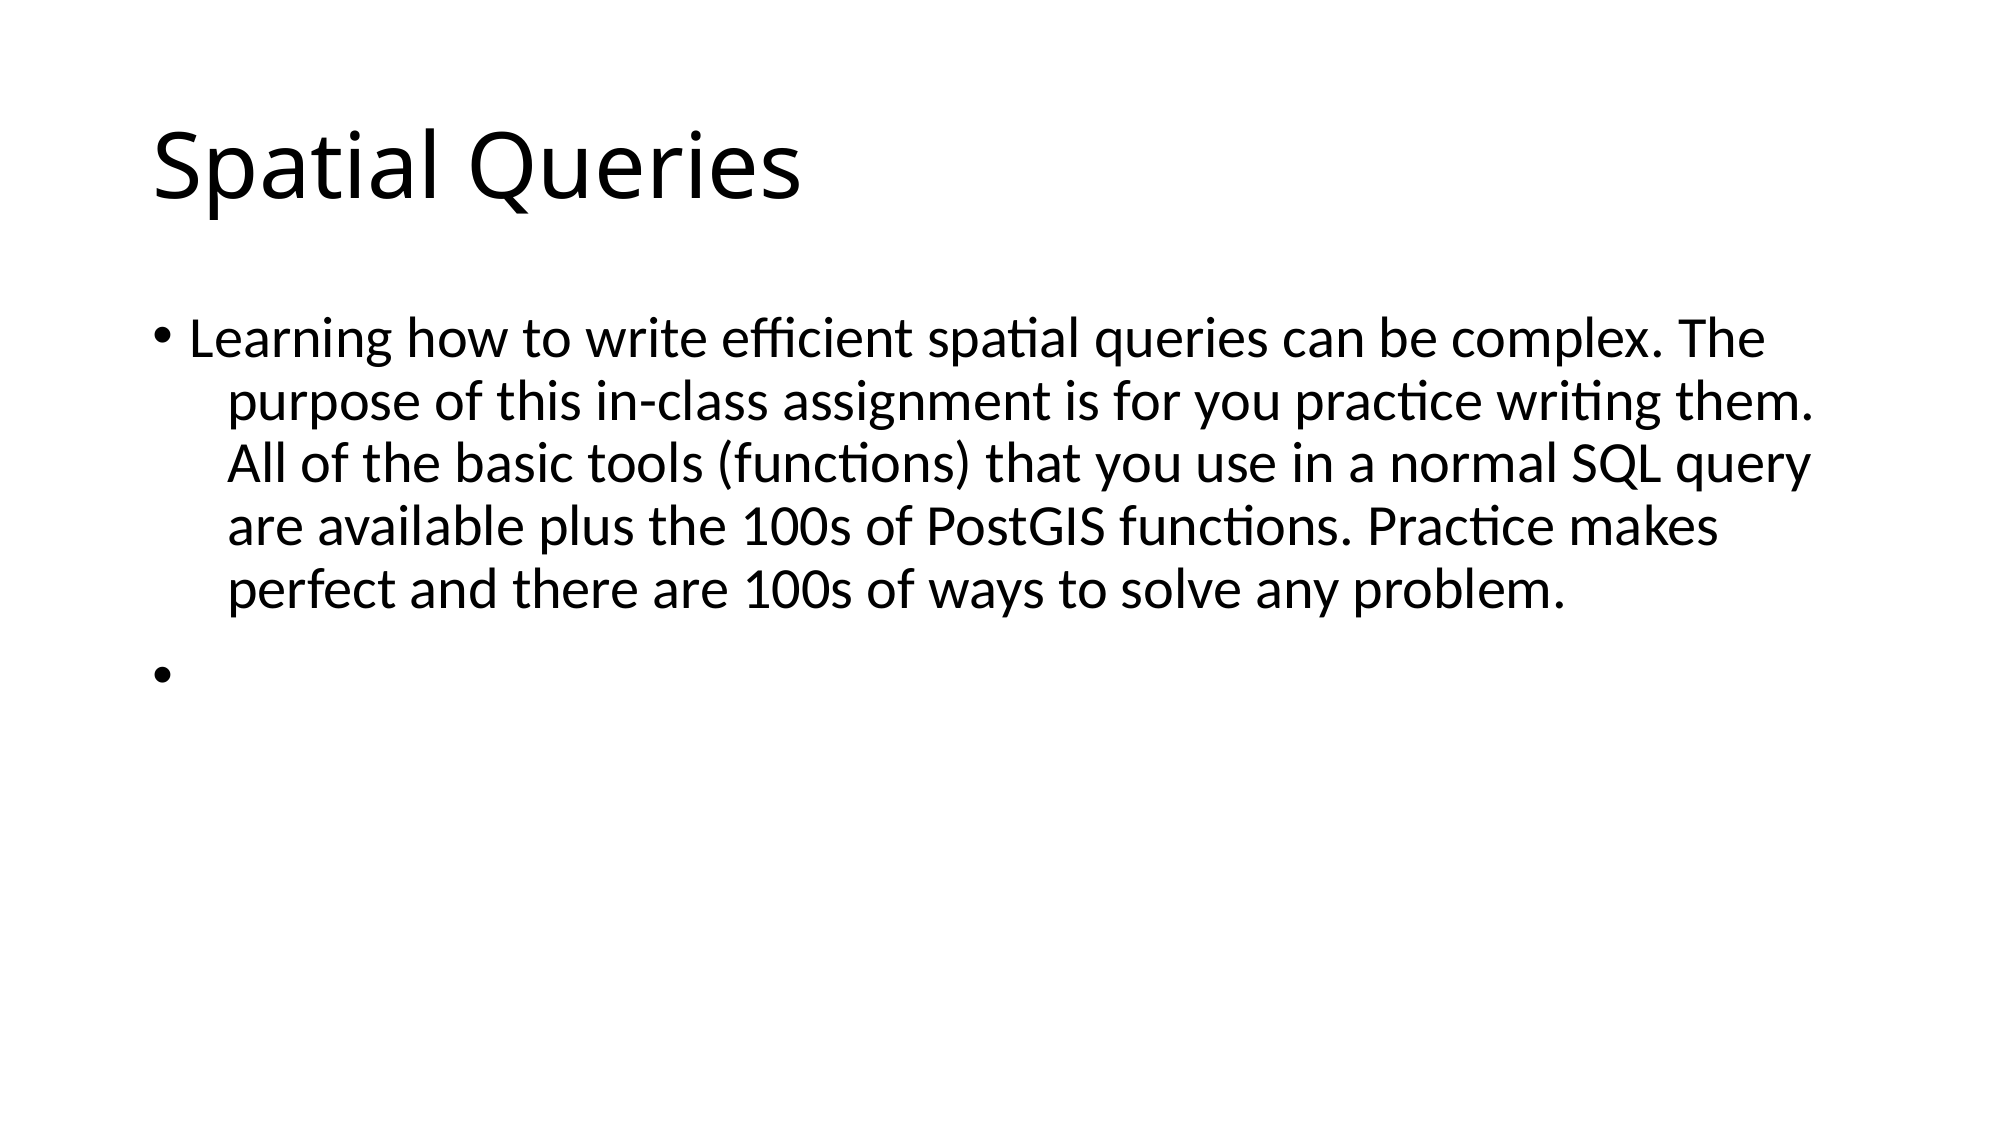

# Spatial Queries
Learning how to write efficient spatial queries can be complex. The purpose of this in-class assignment is for you practice writing them. All of the basic tools (functions) that you use in a normal SQL query are available plus the 100s of PostGIS functions. Practice makes perfect and there are 100s of ways to solve any problem.